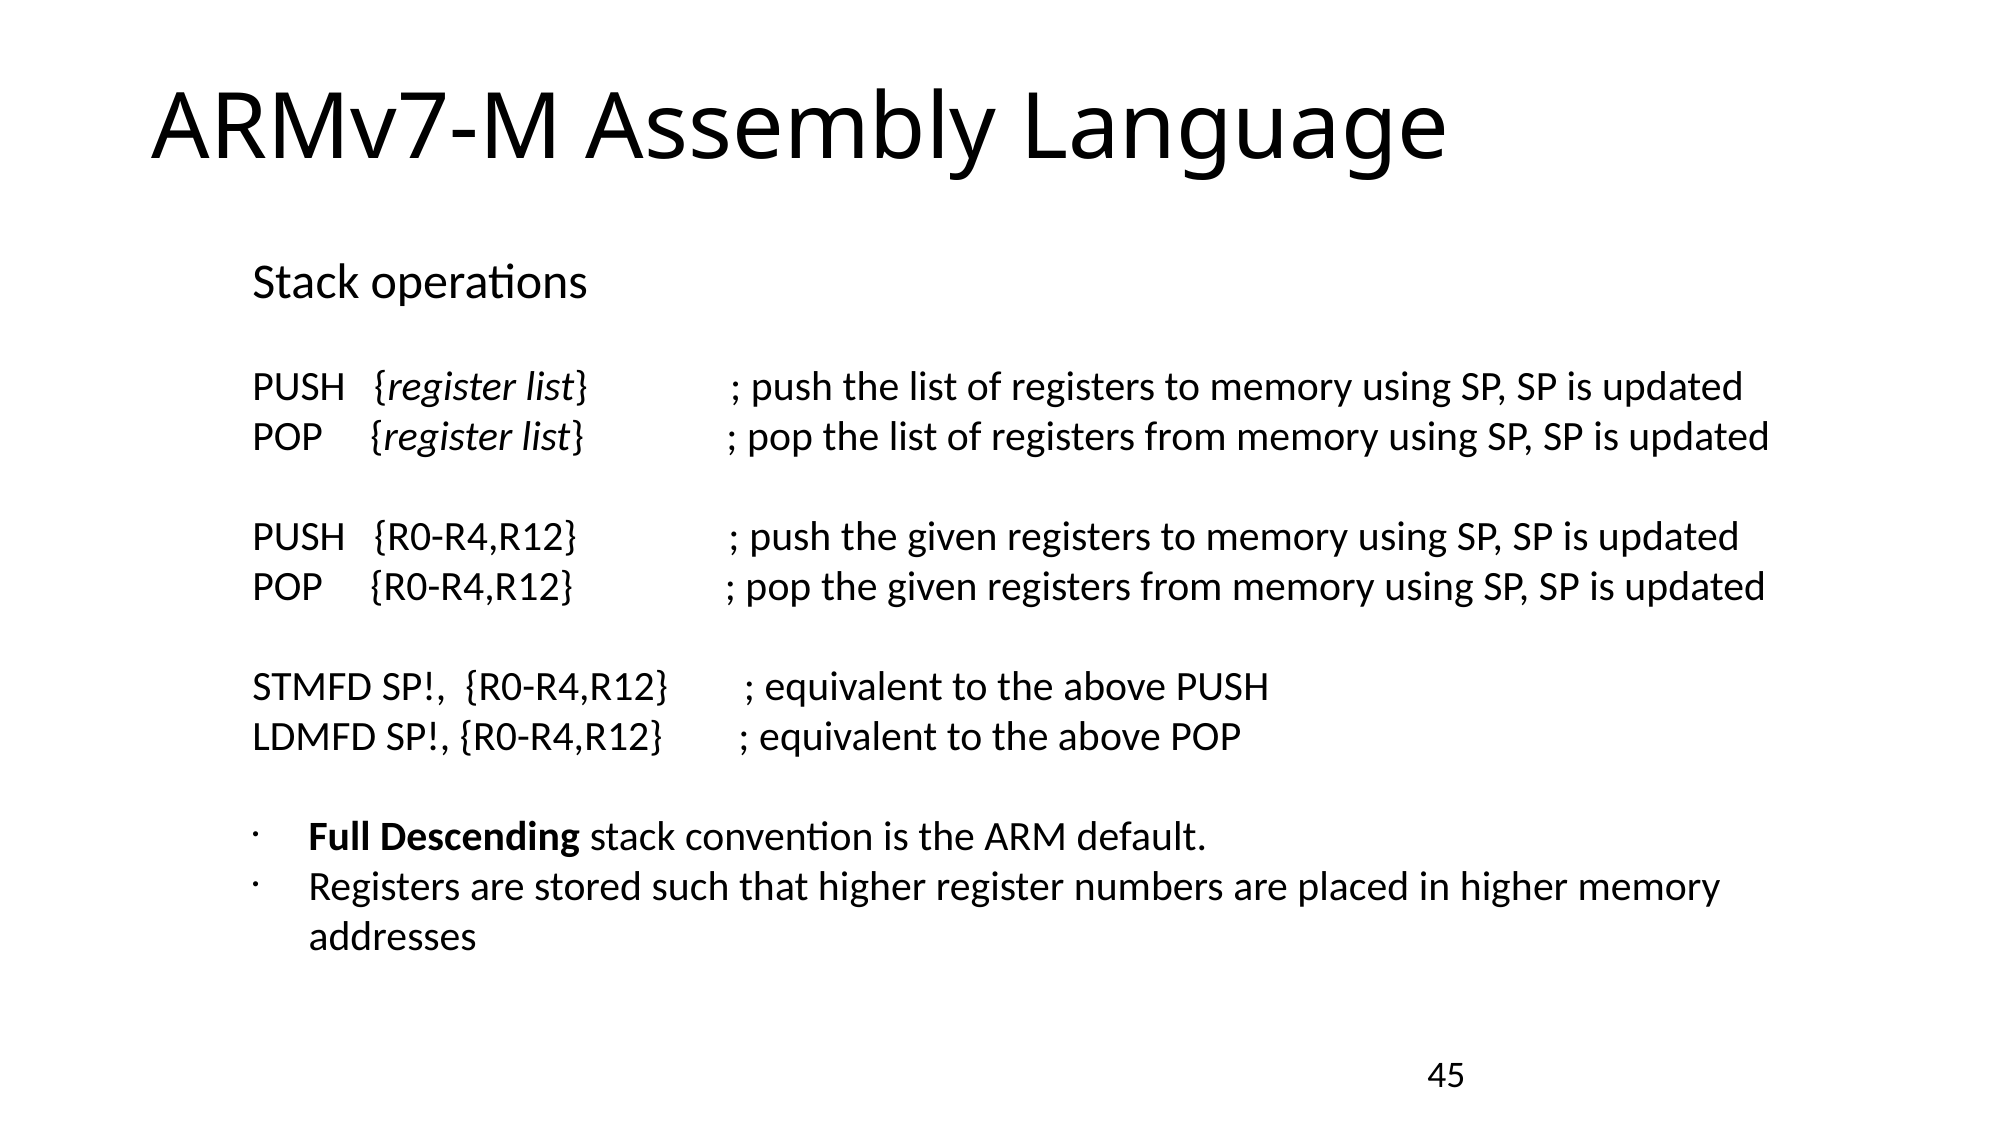

ARMv7-M Assembly Language
Stack operations
PUSH {register list} ; push the list of registers to memory using SP, SP is updated
POP {register list} ; pop the list of registers from memory using SP, SP is updated
PUSH {R0-R4,R12} ; push the given registers to memory using SP, SP is updated
POP {R0-R4,R12} ; pop the given registers from memory using SP, SP is updated
STMFD SP!, {R0-R4,R12} ; equivalent to the above PUSH
LDMFD SP!, {R0-R4,R12} ; equivalent to the above POP
Full Descending stack convention is the ARM default.
Registers are stored such that higher register numbers are placed in higher memory addresses